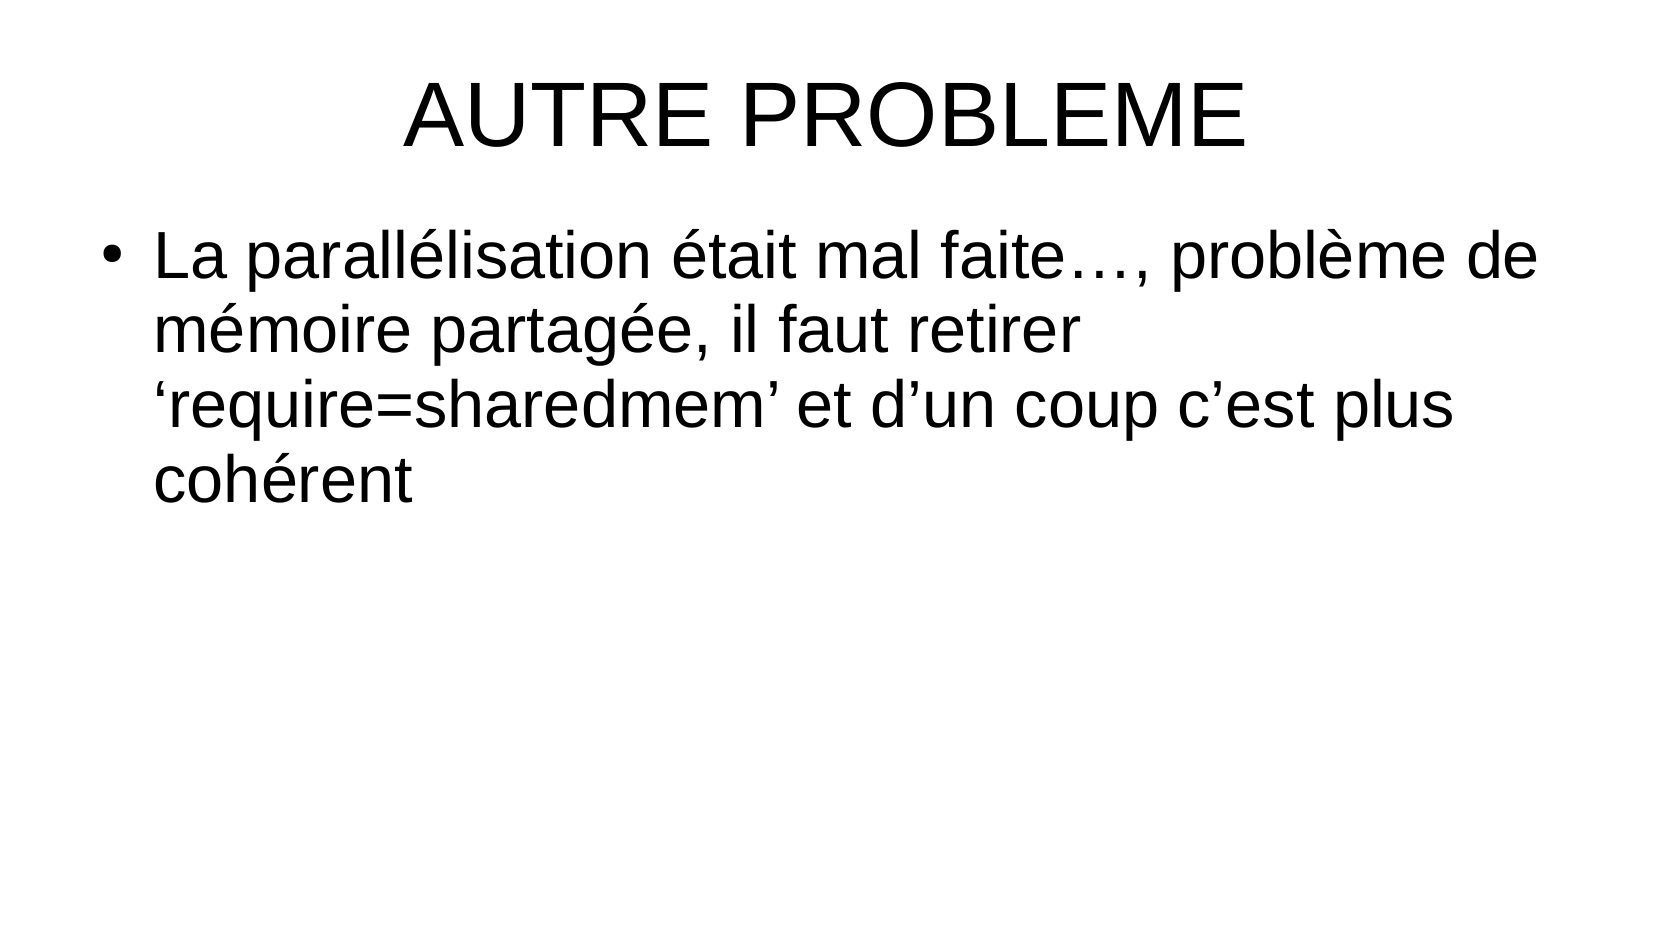

# AUTRE PROBLEME
La parallélisation était mal faite…, problème de mémoire partagée, il faut retirer ‘require=sharedmem’ et d’un coup c’est plus cohérent